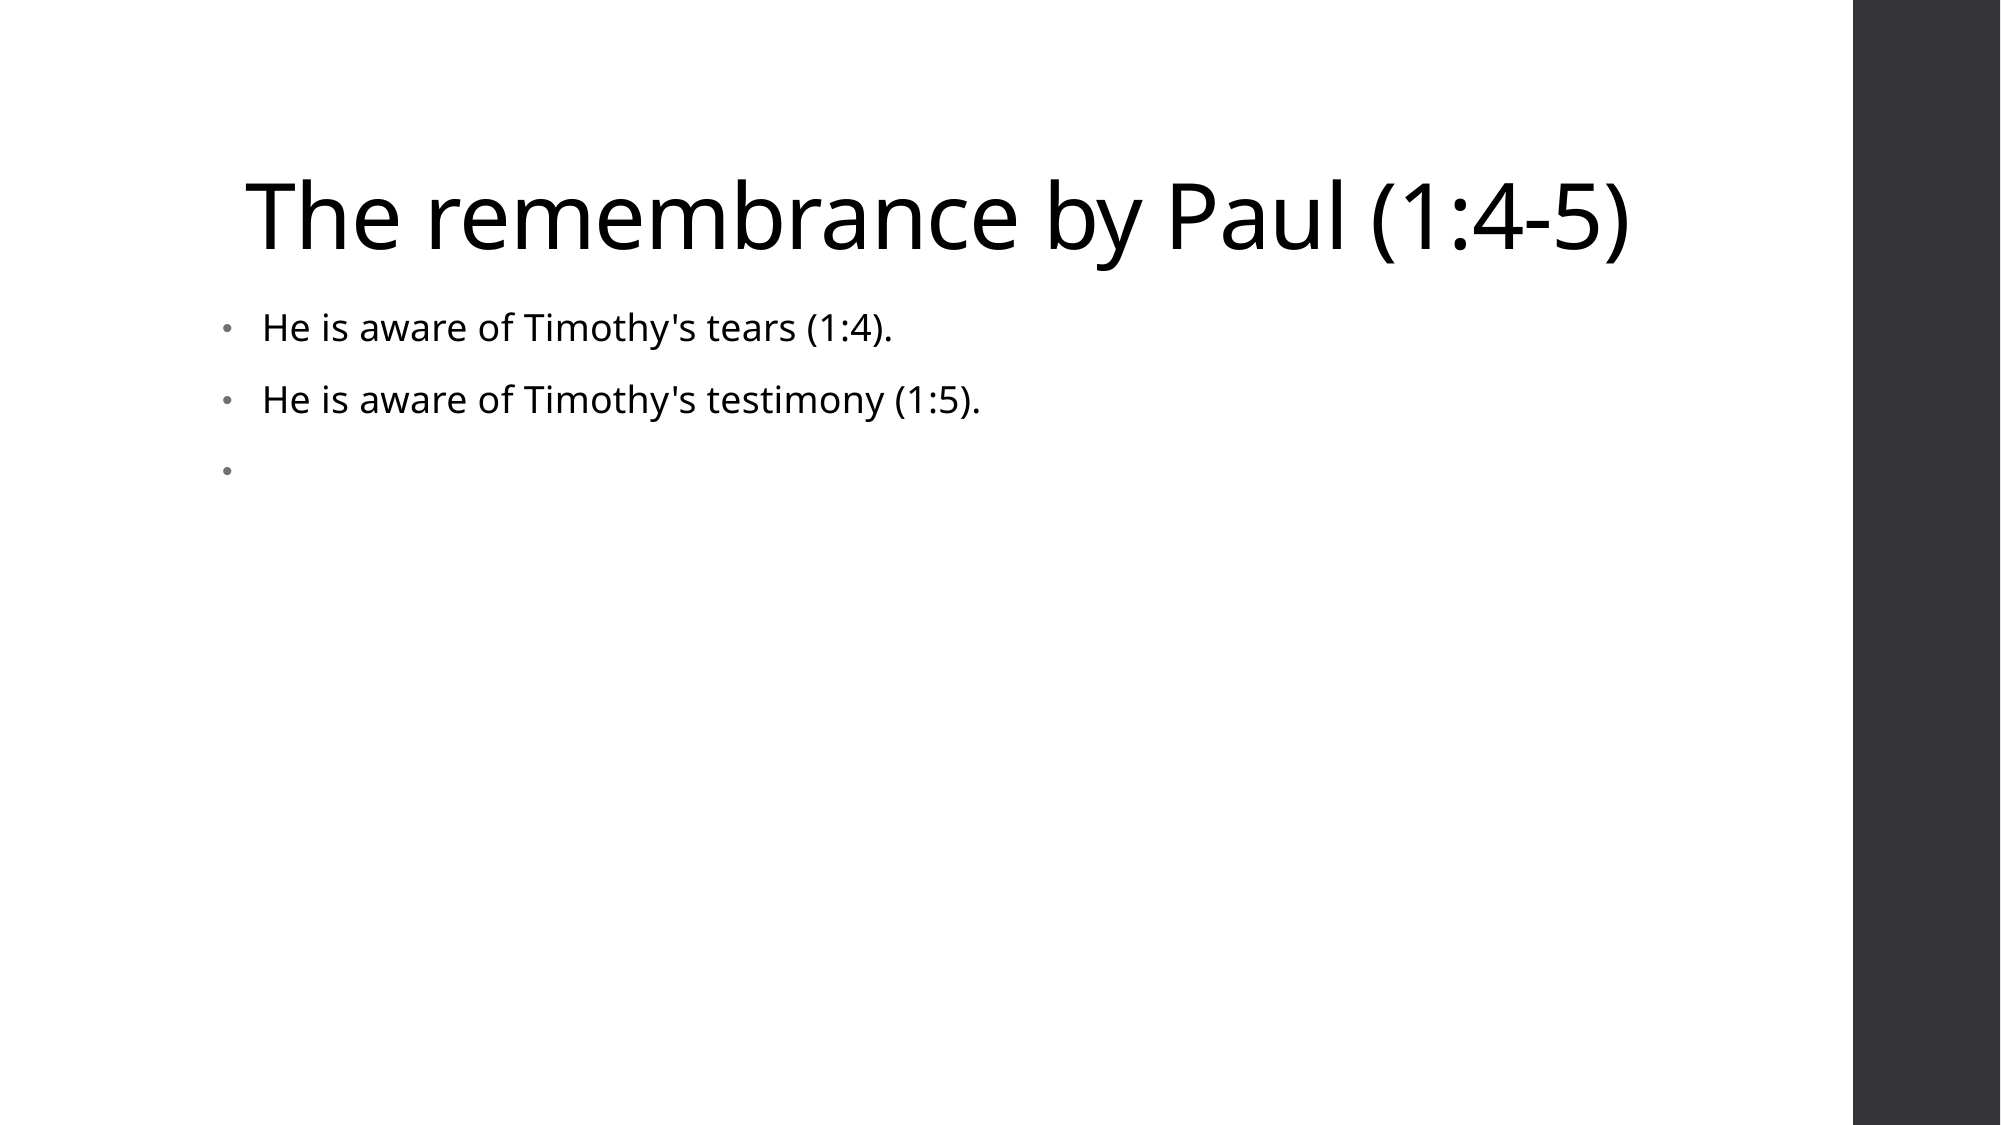

# The remembrance by Paul (1:4-5)
 He is aware of Timothy's tears (1:4).
 He is aware of Timothy's testimony (1:5).